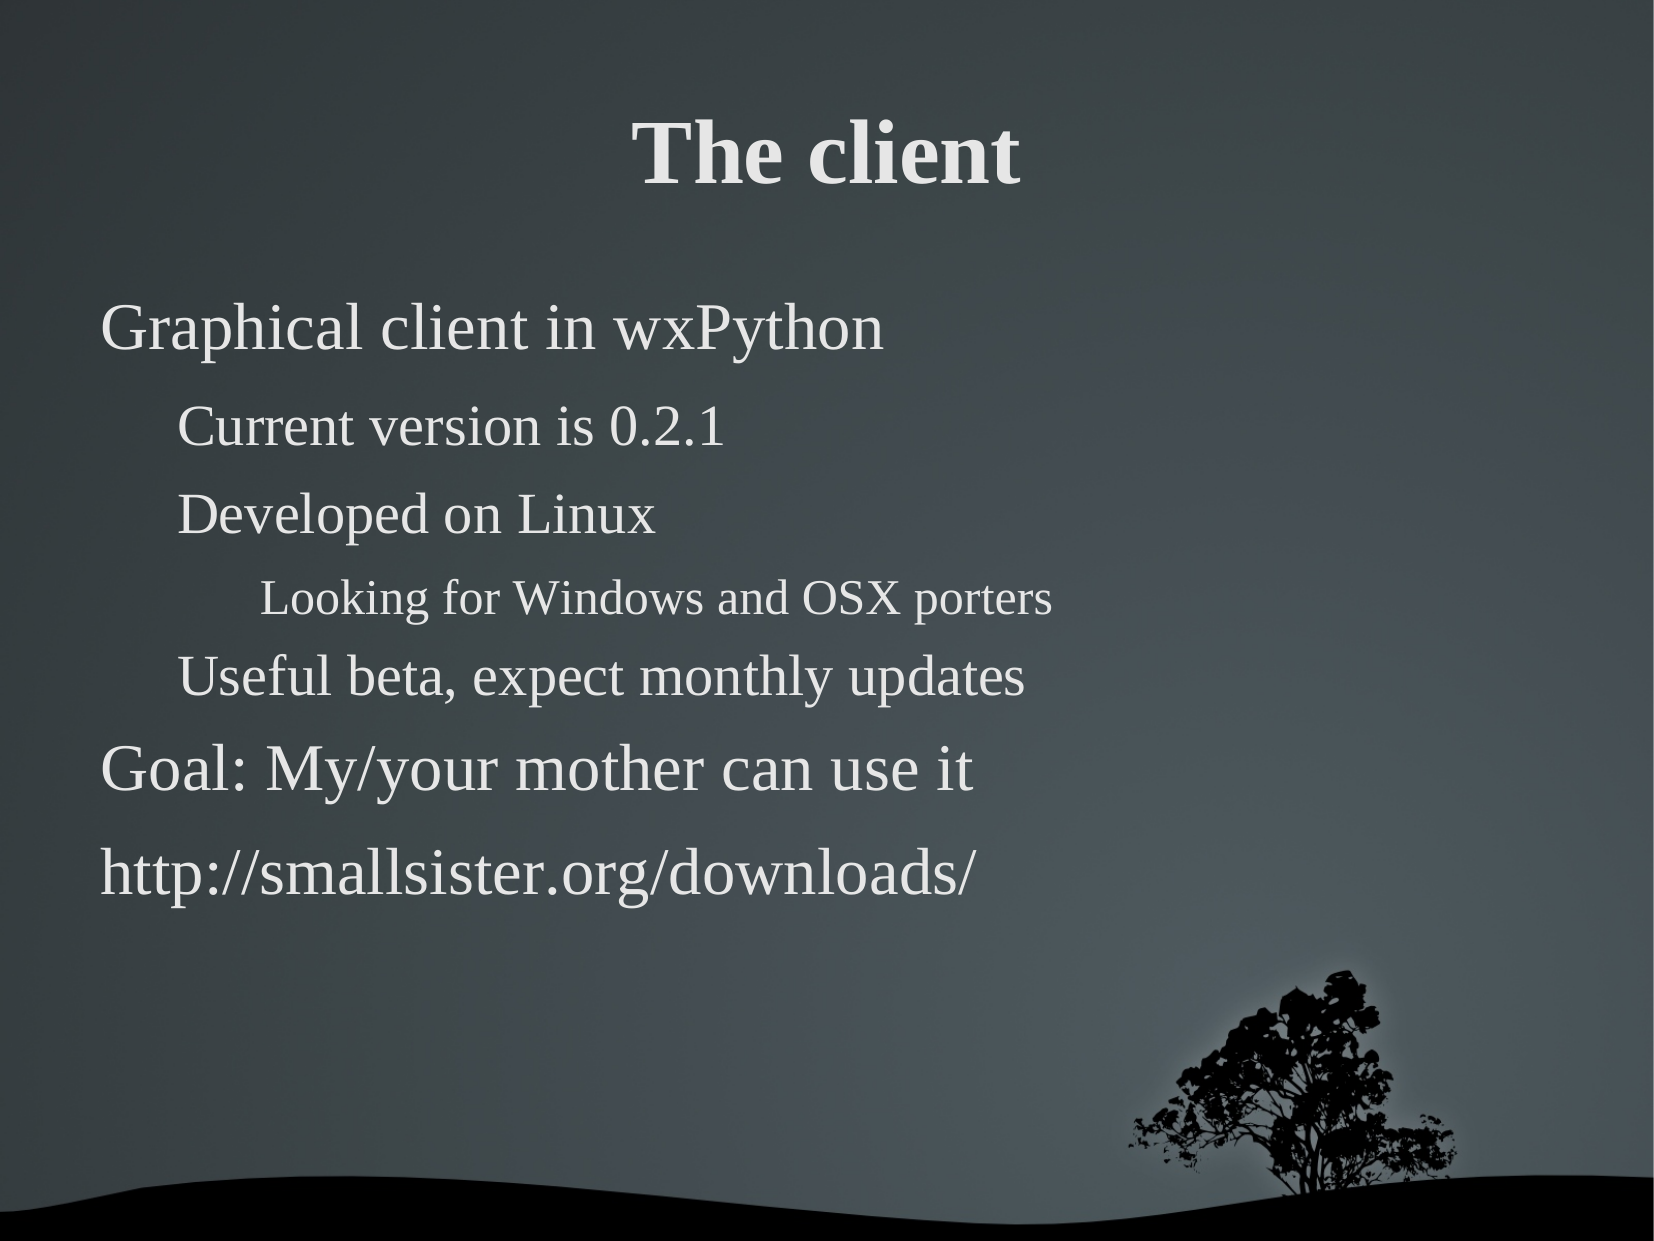

# The client
Graphical client in wxPython
Current version is 0.2.1
Developed on Linux
Looking for Windows and OSX porters
Useful beta, expect monthly updates
Goal: My/your mother can use it
http://smallsister.org/downloads/